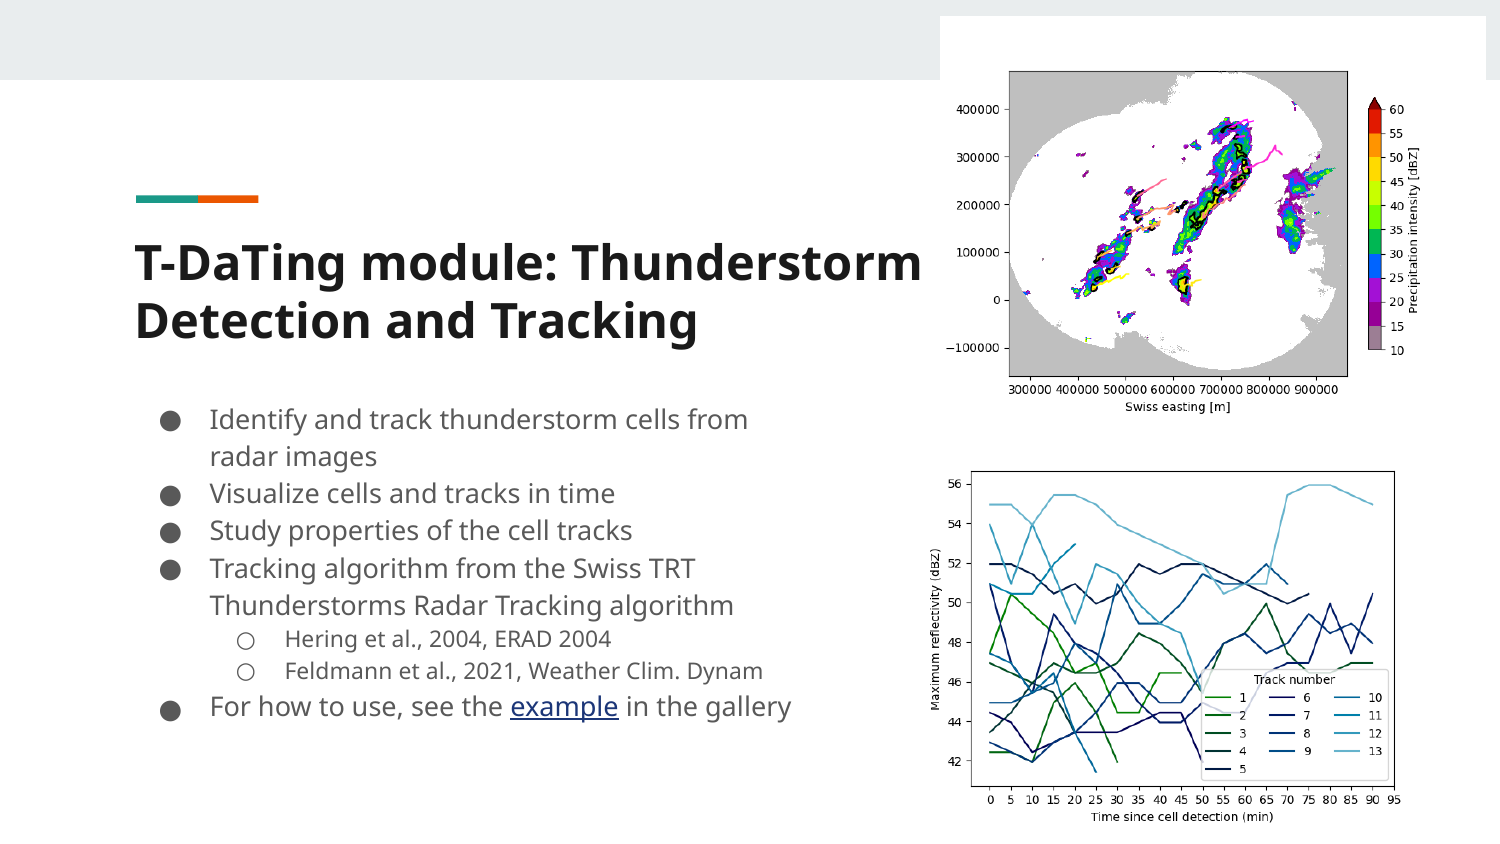

T-DaTing module: Thunderstorm
Detection and Tracking
# Identify and track thunderstorm cells from radar images
Visualize cells and tracks in time
Study properties of the cell tracks
Tracking algorithm from the Swiss TRT Thunderstorms Radar Tracking algorithm
Hering et al., 2004, ERAD 2004
Feldmann et al., 2021, Weather Clim. Dynam
For how to use, see the example in the gallery